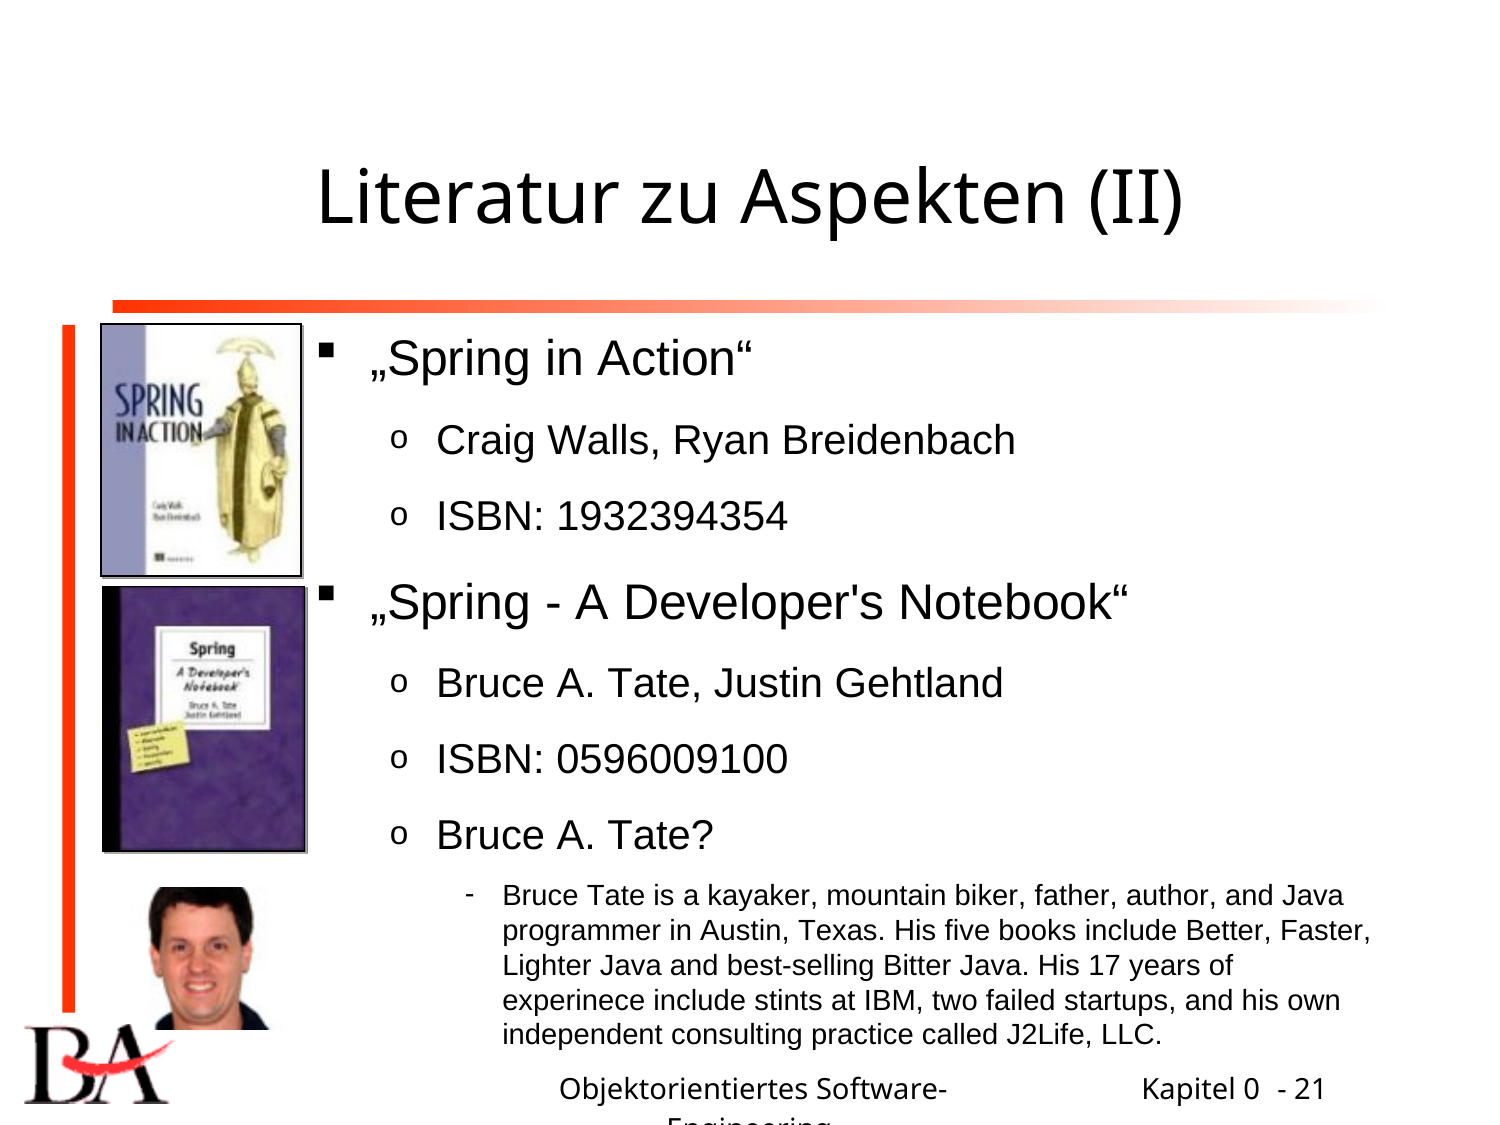

# Literatur zu Aspekten (II)
„Spring in Action“
Craig Walls, Ryan Breidenbach
ISBN: 1932394354
„Spring - A Developer's Notebook“
Bruce A. Tate, Justin Gehtland
ISBN: 0596009100
Bruce A. Tate?
Bruce Tate is a kayaker, mountain biker, father, author, and Java programmer in Austin, Texas. His five books include Better, Faster, Lighter Java and best-selling Bitter Java. His 17 years of experinece include stints at IBM, two failed startups, and his own independent consulting practice called J2Life, LLC.
21